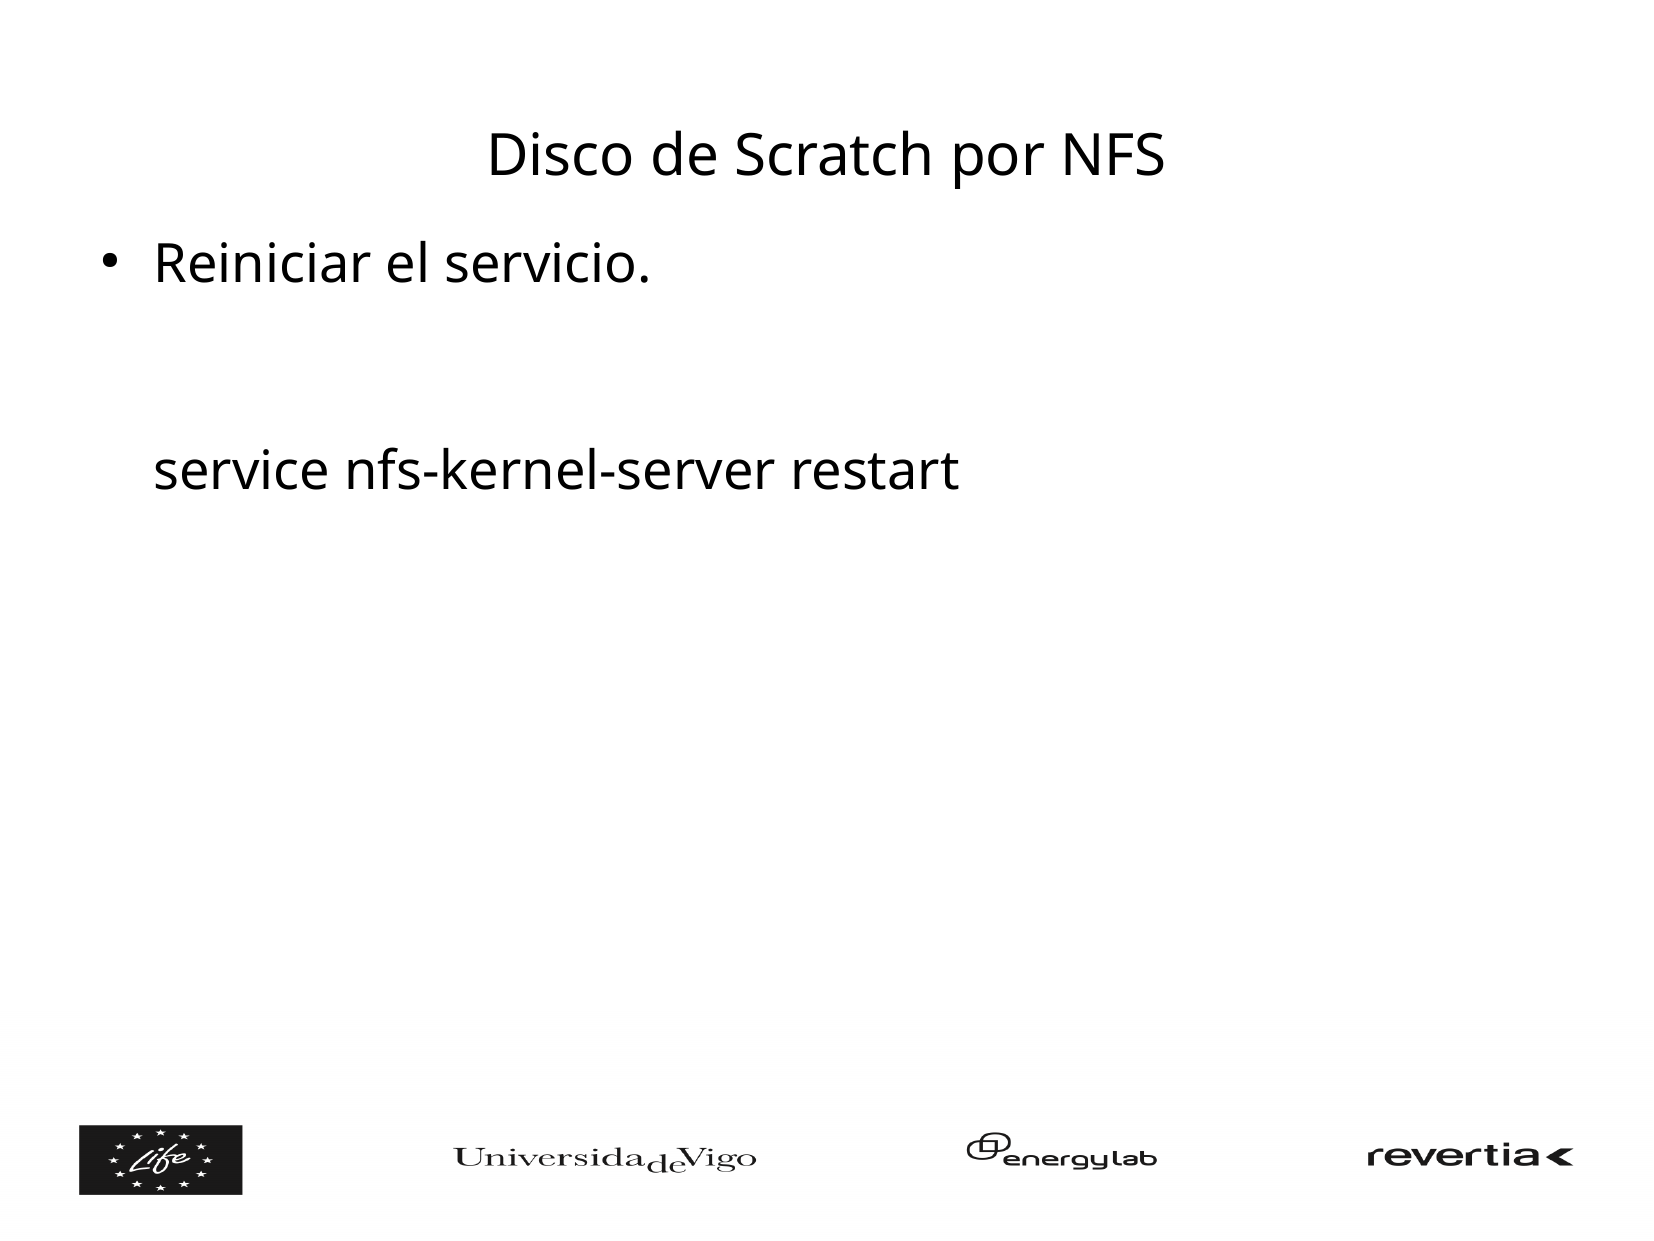

# Disco de Scratch por NFS
Reiniciar el servicio.
service nfs-kernel-server restart